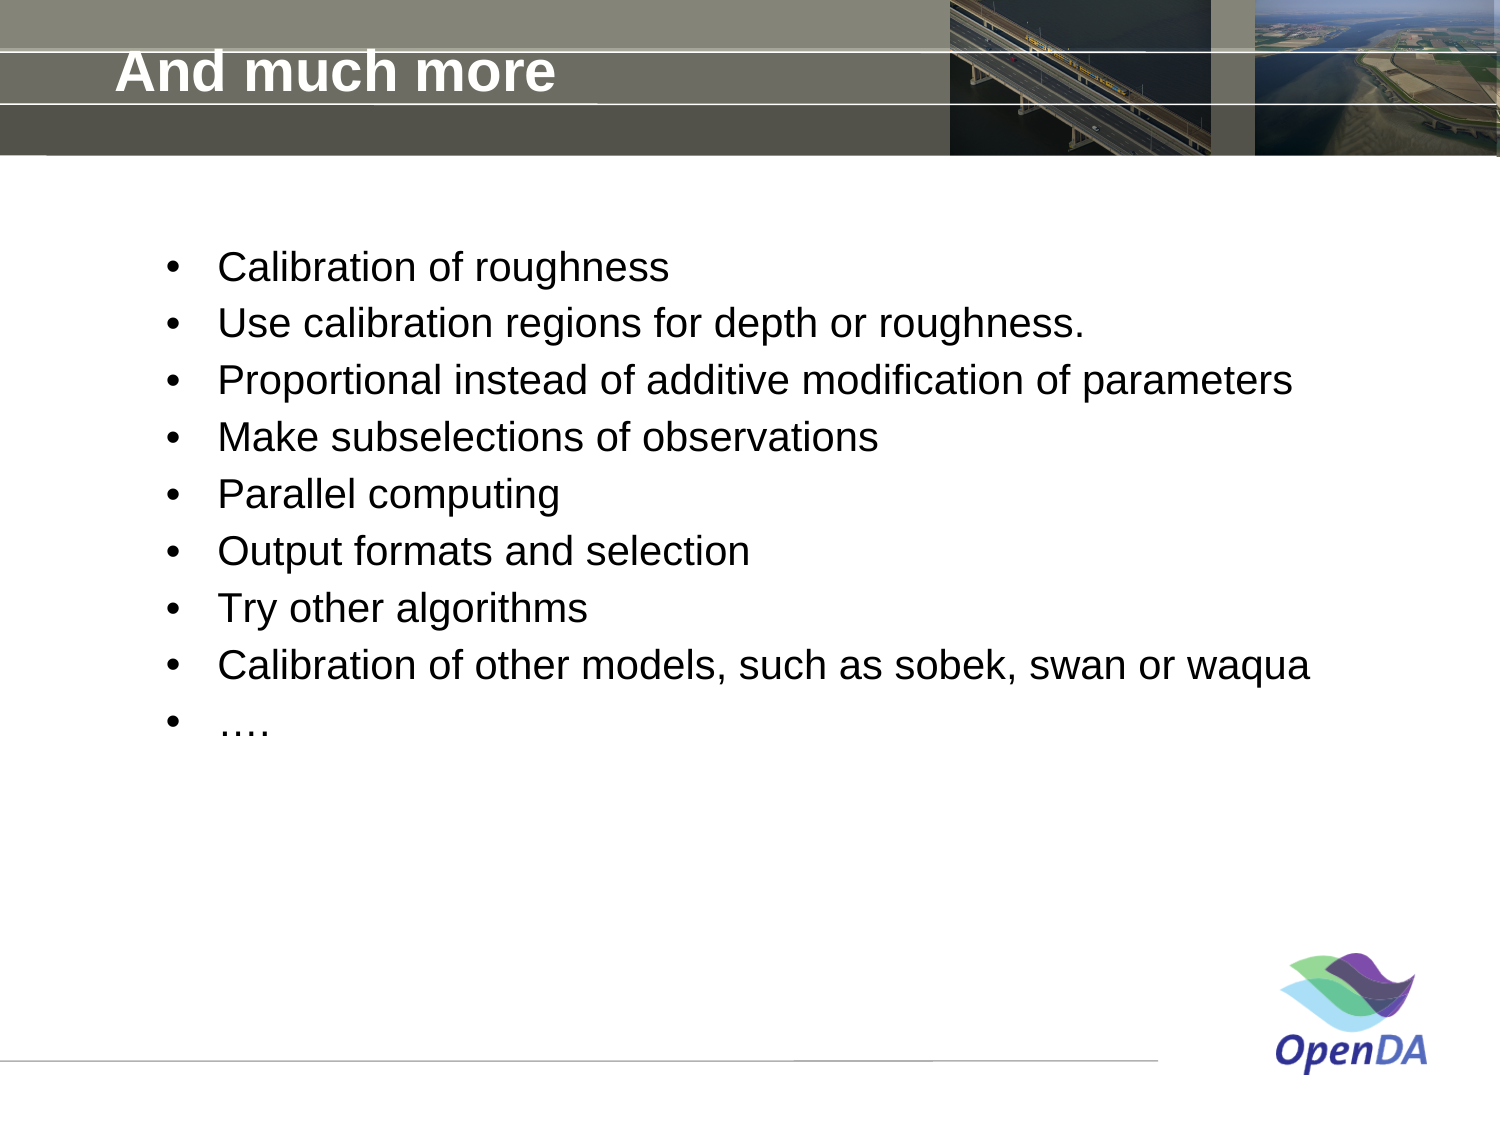

# And much more
Calibration of roughness
Use calibration regions for depth or roughness.
Proportional instead of additive modification of parameters
Make subselections of observations
Parallel computing
Output formats and selection
Try other algorithms
Calibration of other models, such as sobek, swan or waqua
….